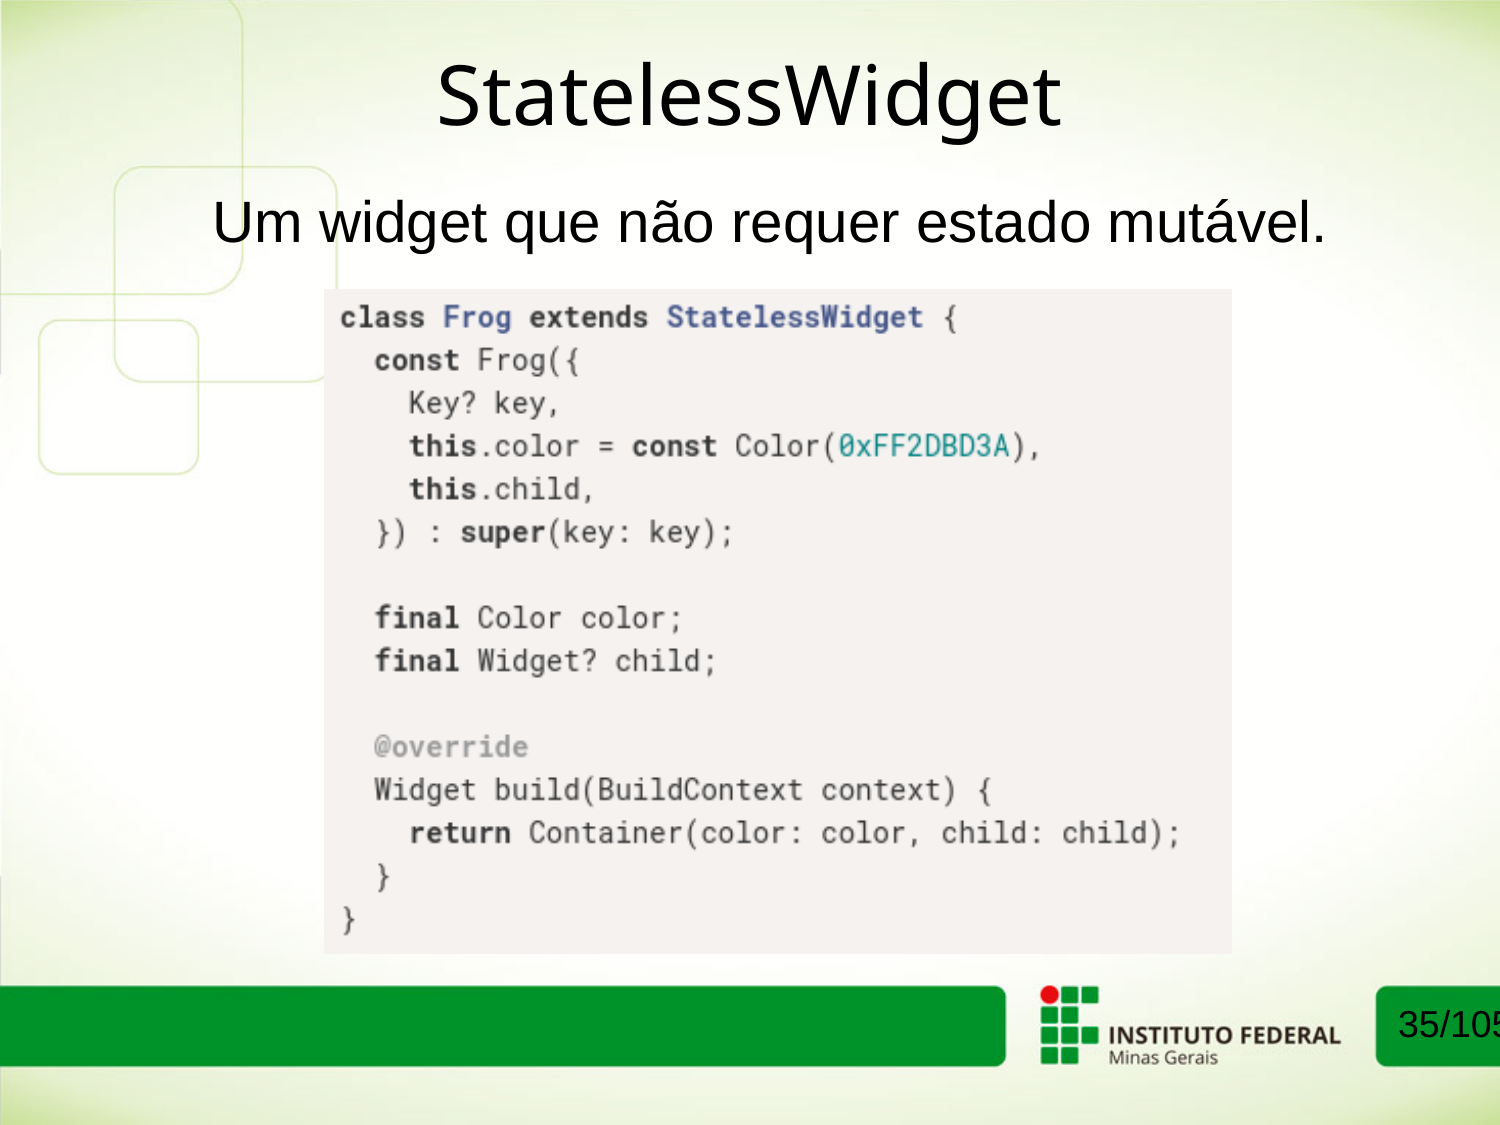

StatelessWidget
Um widget que não requer estado mutável.